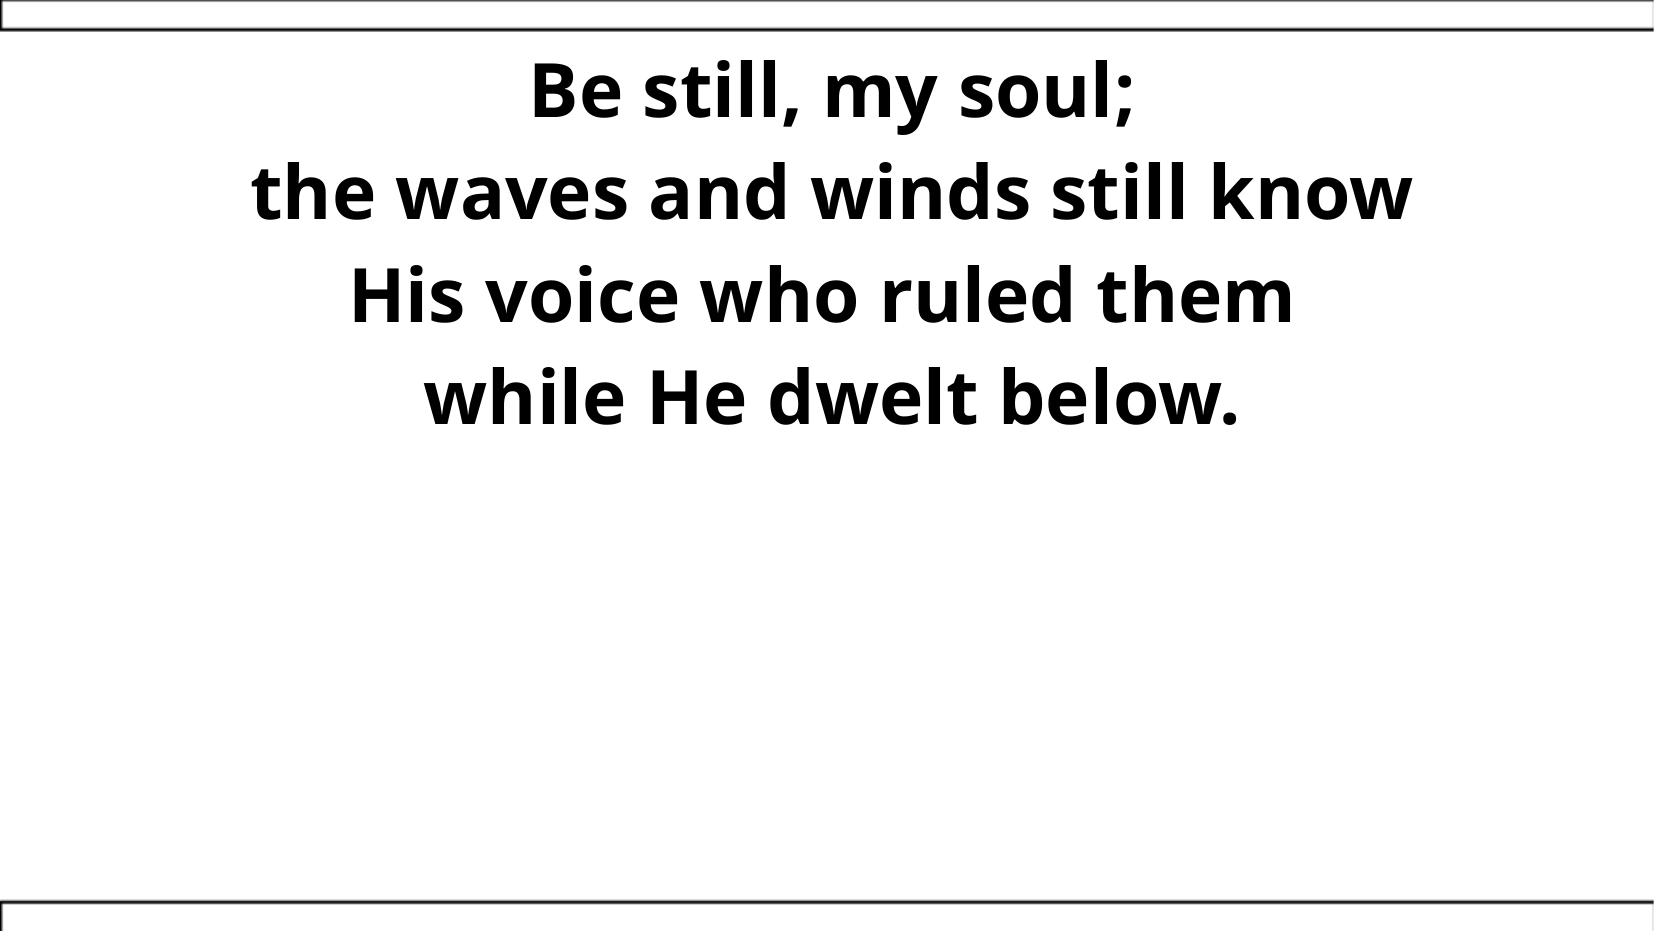

Be still, my soul;
the waves and winds still know
His voice who ruled them
while He dwelt below.